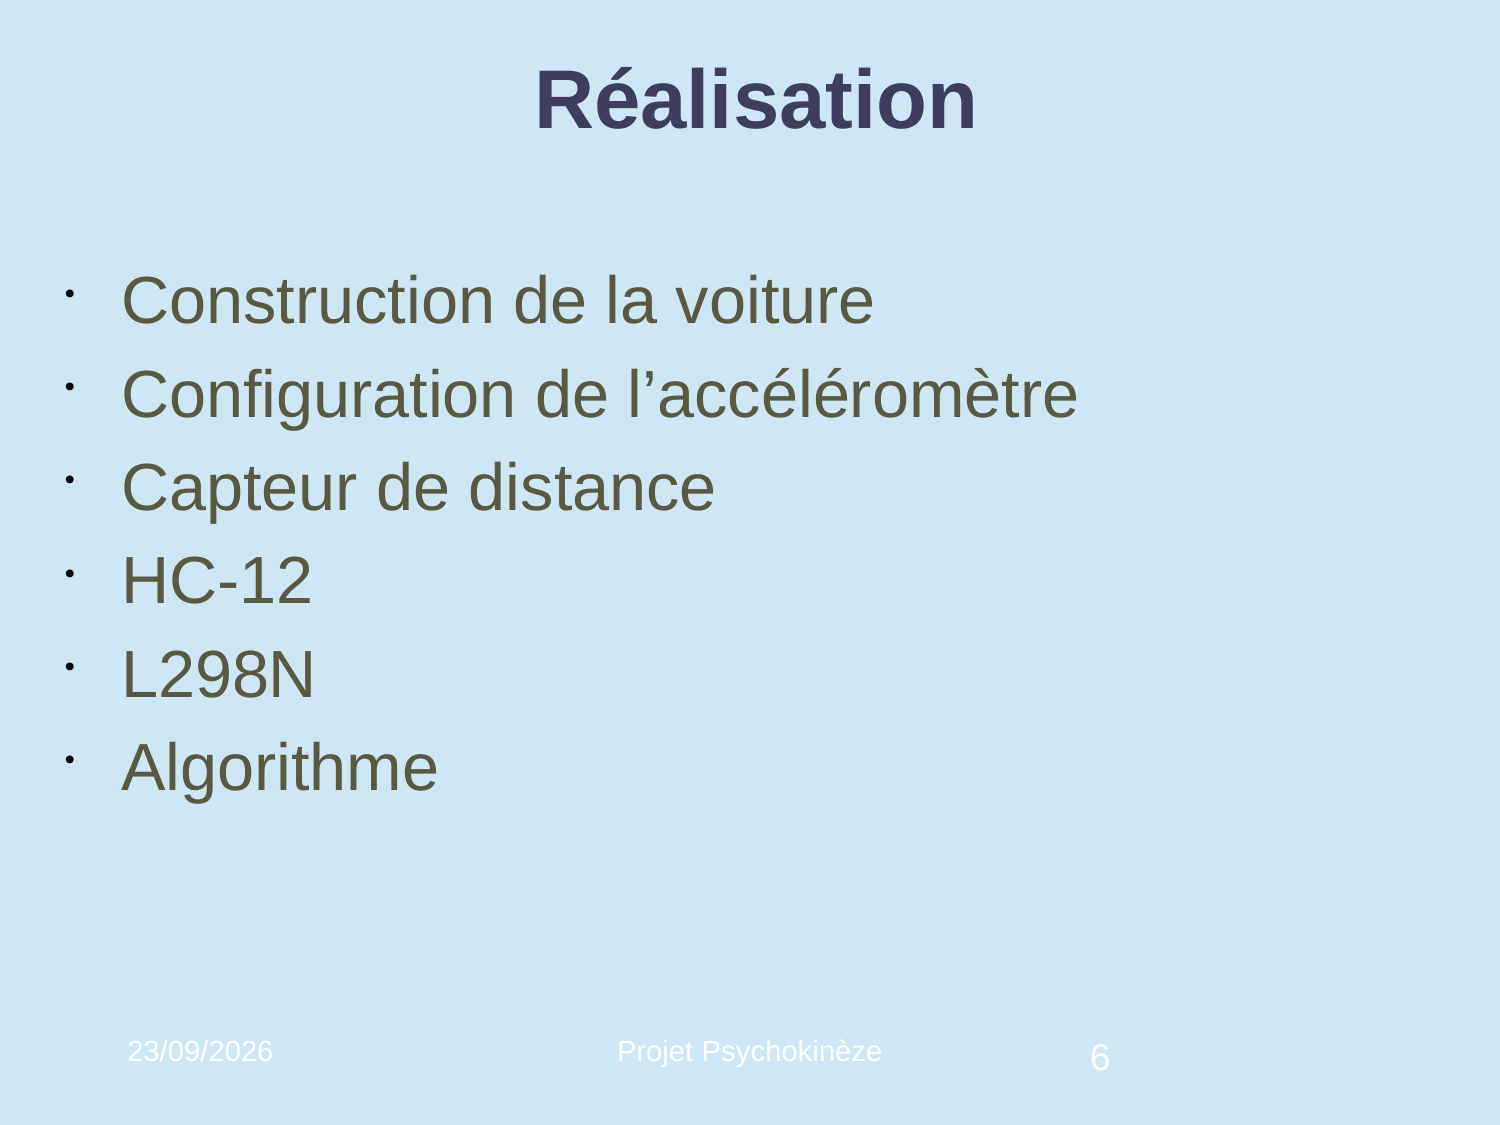

# Réalisation
Construction de la voiture
Configuration de l’accéléromètre
Capteur de distance
HC-12
L298N
Algorithme